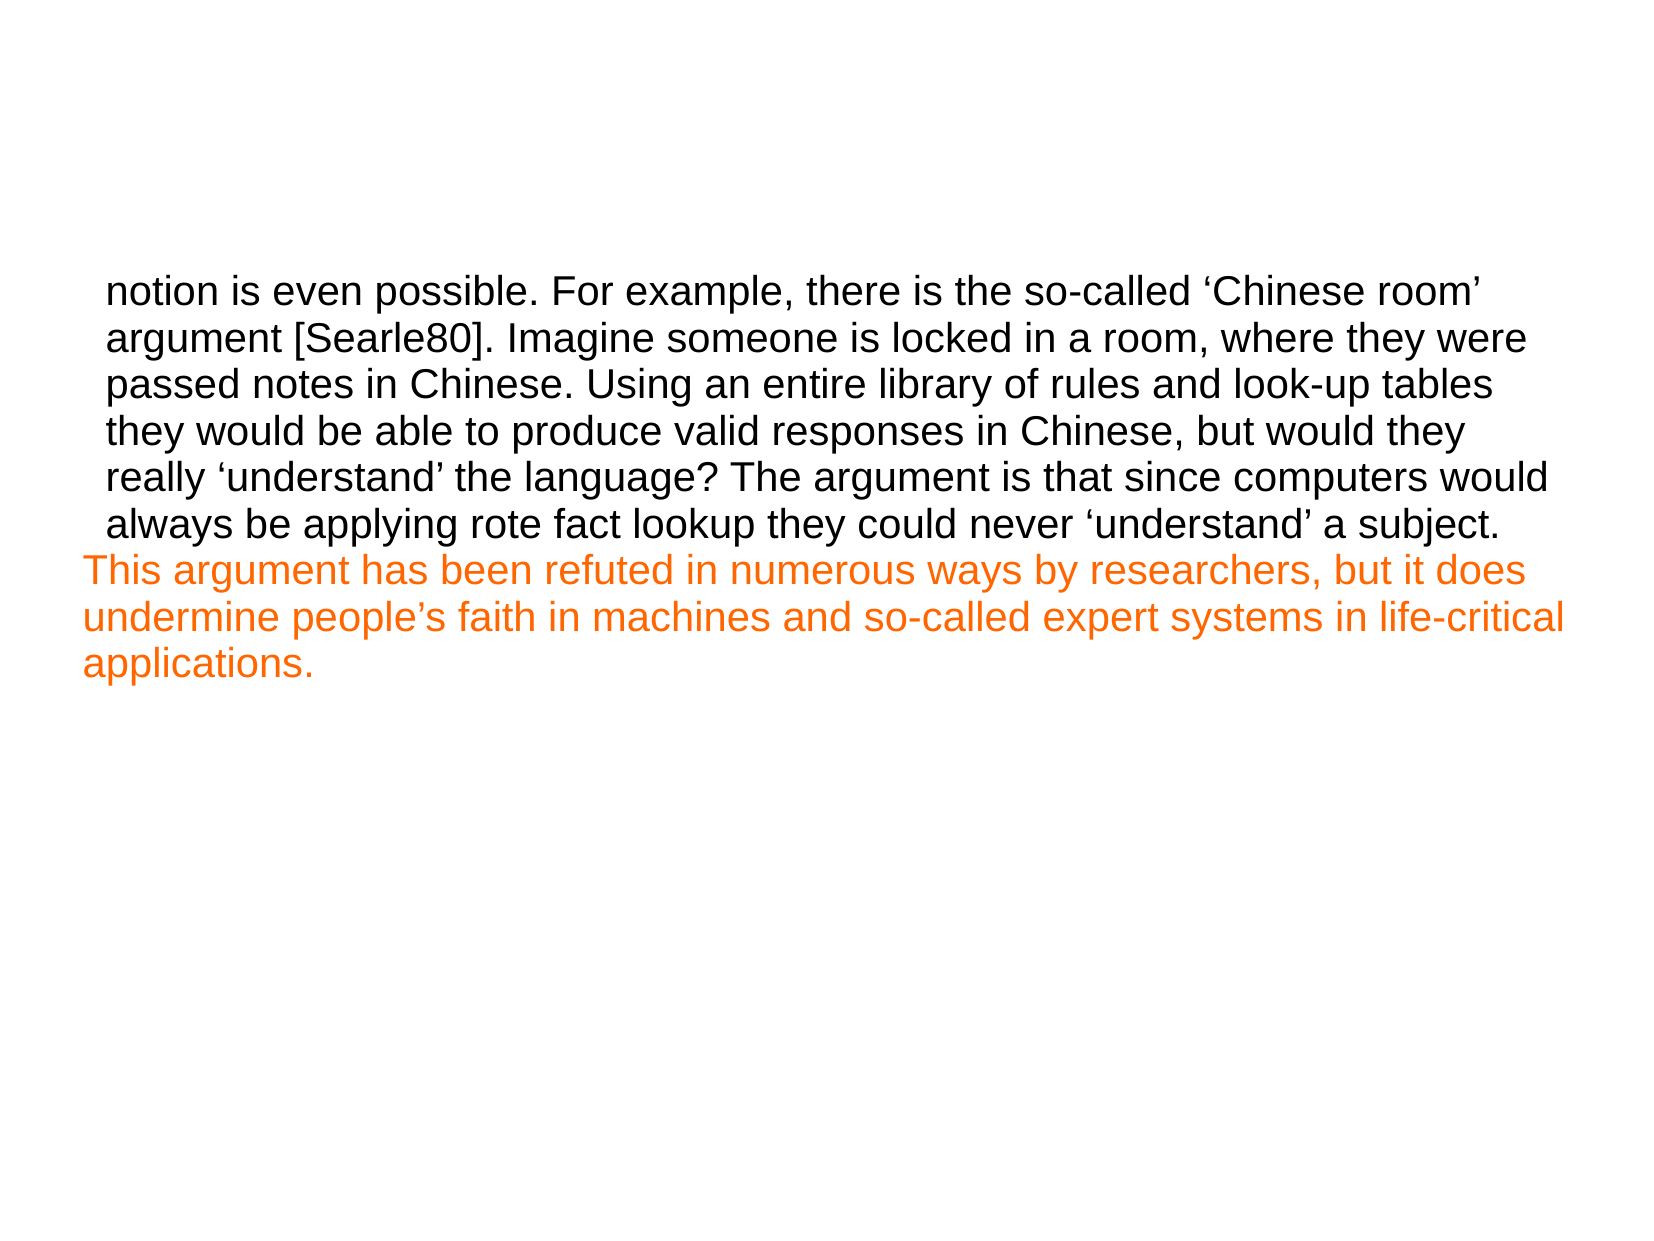

# notion is even possible. For example, there is the so-called ‘Chinese room’ argument [Searle80]. Imagine someone is locked in a room, where they were passed notes in Chinese. Using an entire library of rules and look-up tables they would be able to produce valid responses in Chinese, but would they really ‘understand’ the language? The argument is that since computers would always be applying rote fact lookup they could never ‘understand’ a subject.
This argument has been refuted in numerous ways by researchers, but it does undermine people’s faith in machines and so-called expert systems in life-critical applications.